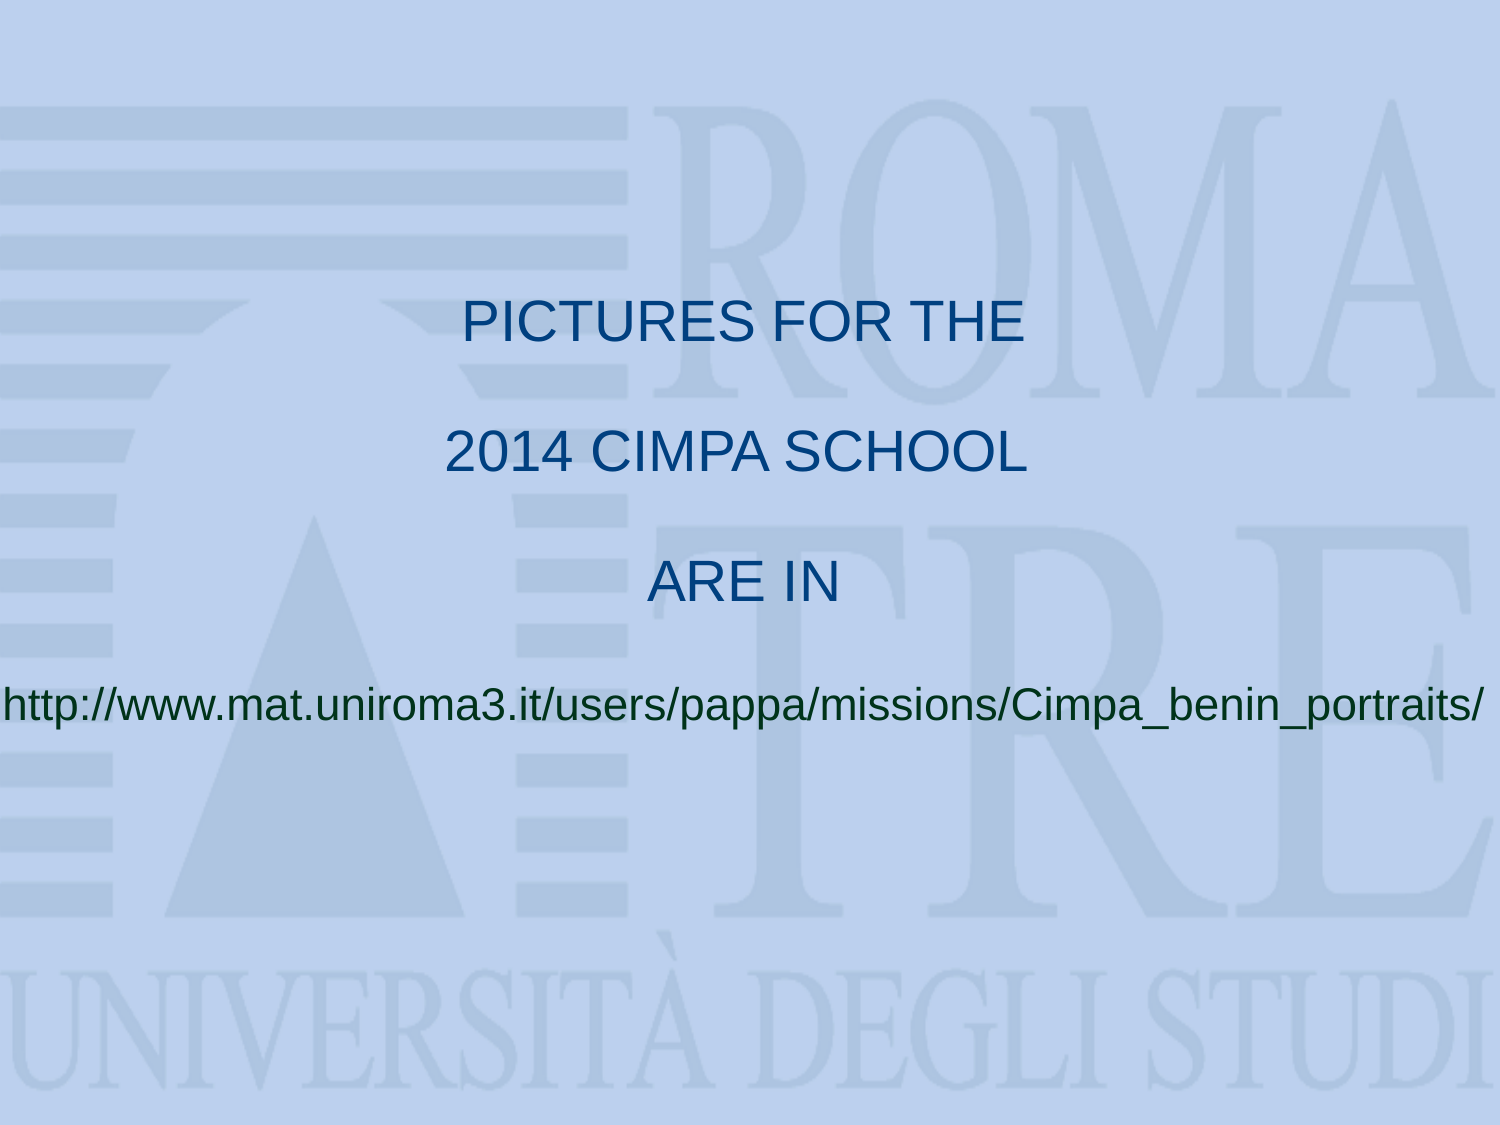

# PICTURES FOR THE 2014 CIMPA SCHOOL ARE IN http://www.mat.uniroma3.it/users/pappa/missions/Cimpa_benin_portraits/